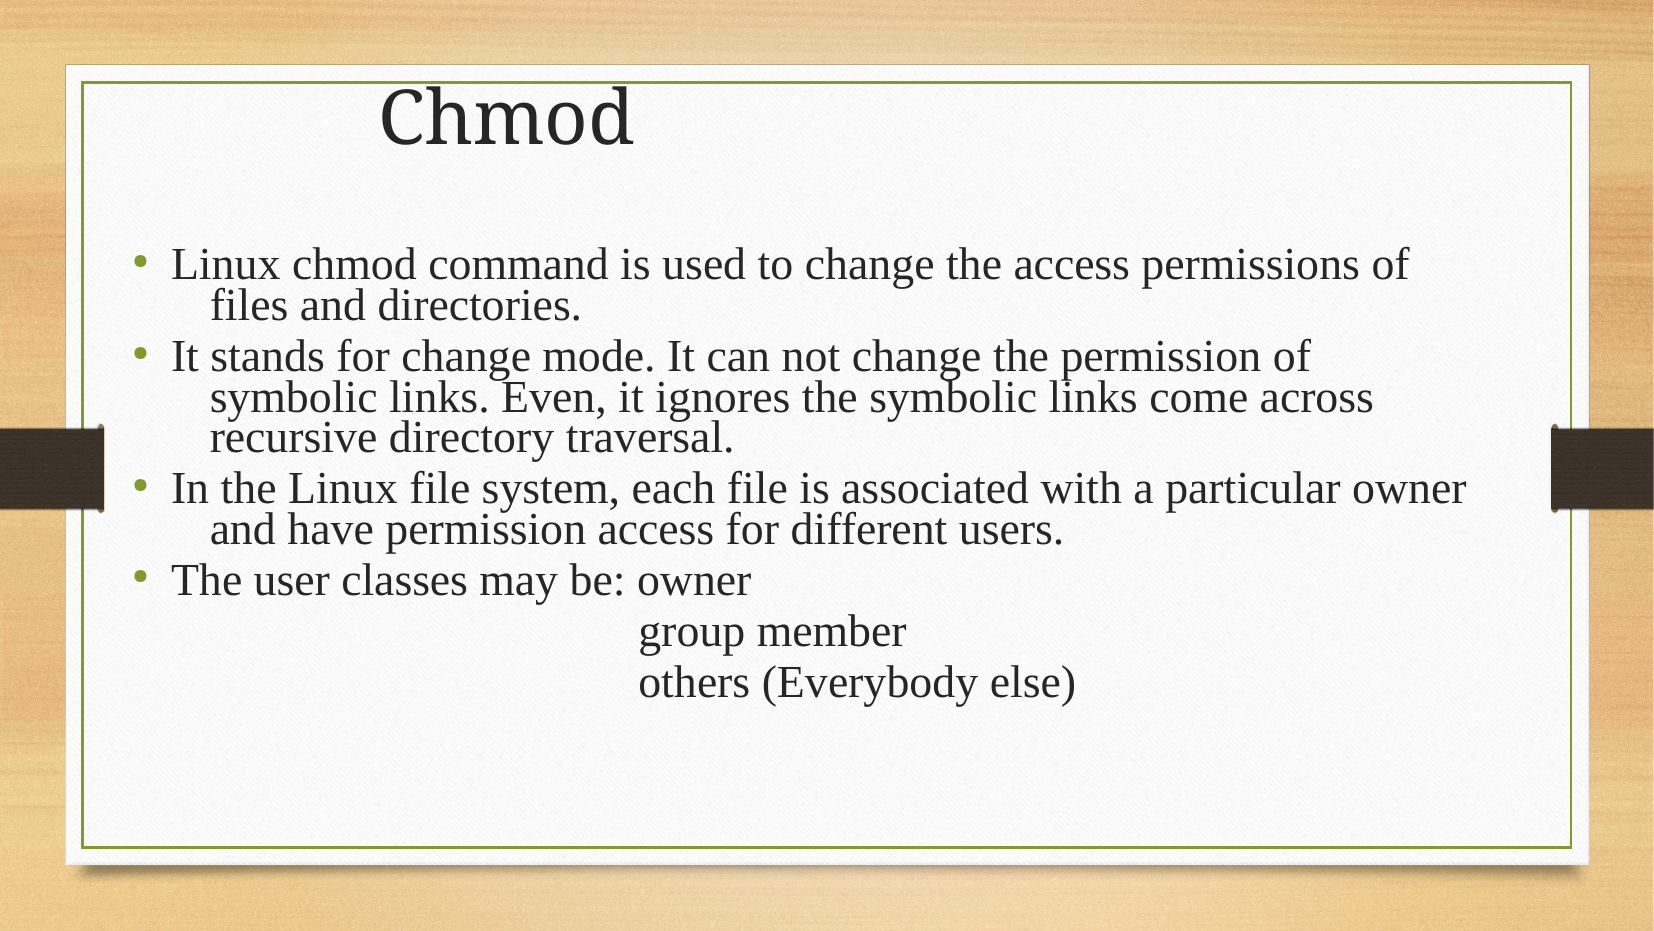

# Chmod
Linux chmod command is used to change the access permissions of files and directories.
It stands for change mode. It can not change the permission of symbolic links. Even, it ignores the symbolic links come across recursive directory traversal.
In the Linux file system, each file is associated with a particular owner and have permission access for different users.
The user classes may be: owner
 group member
 others (Everybody else)